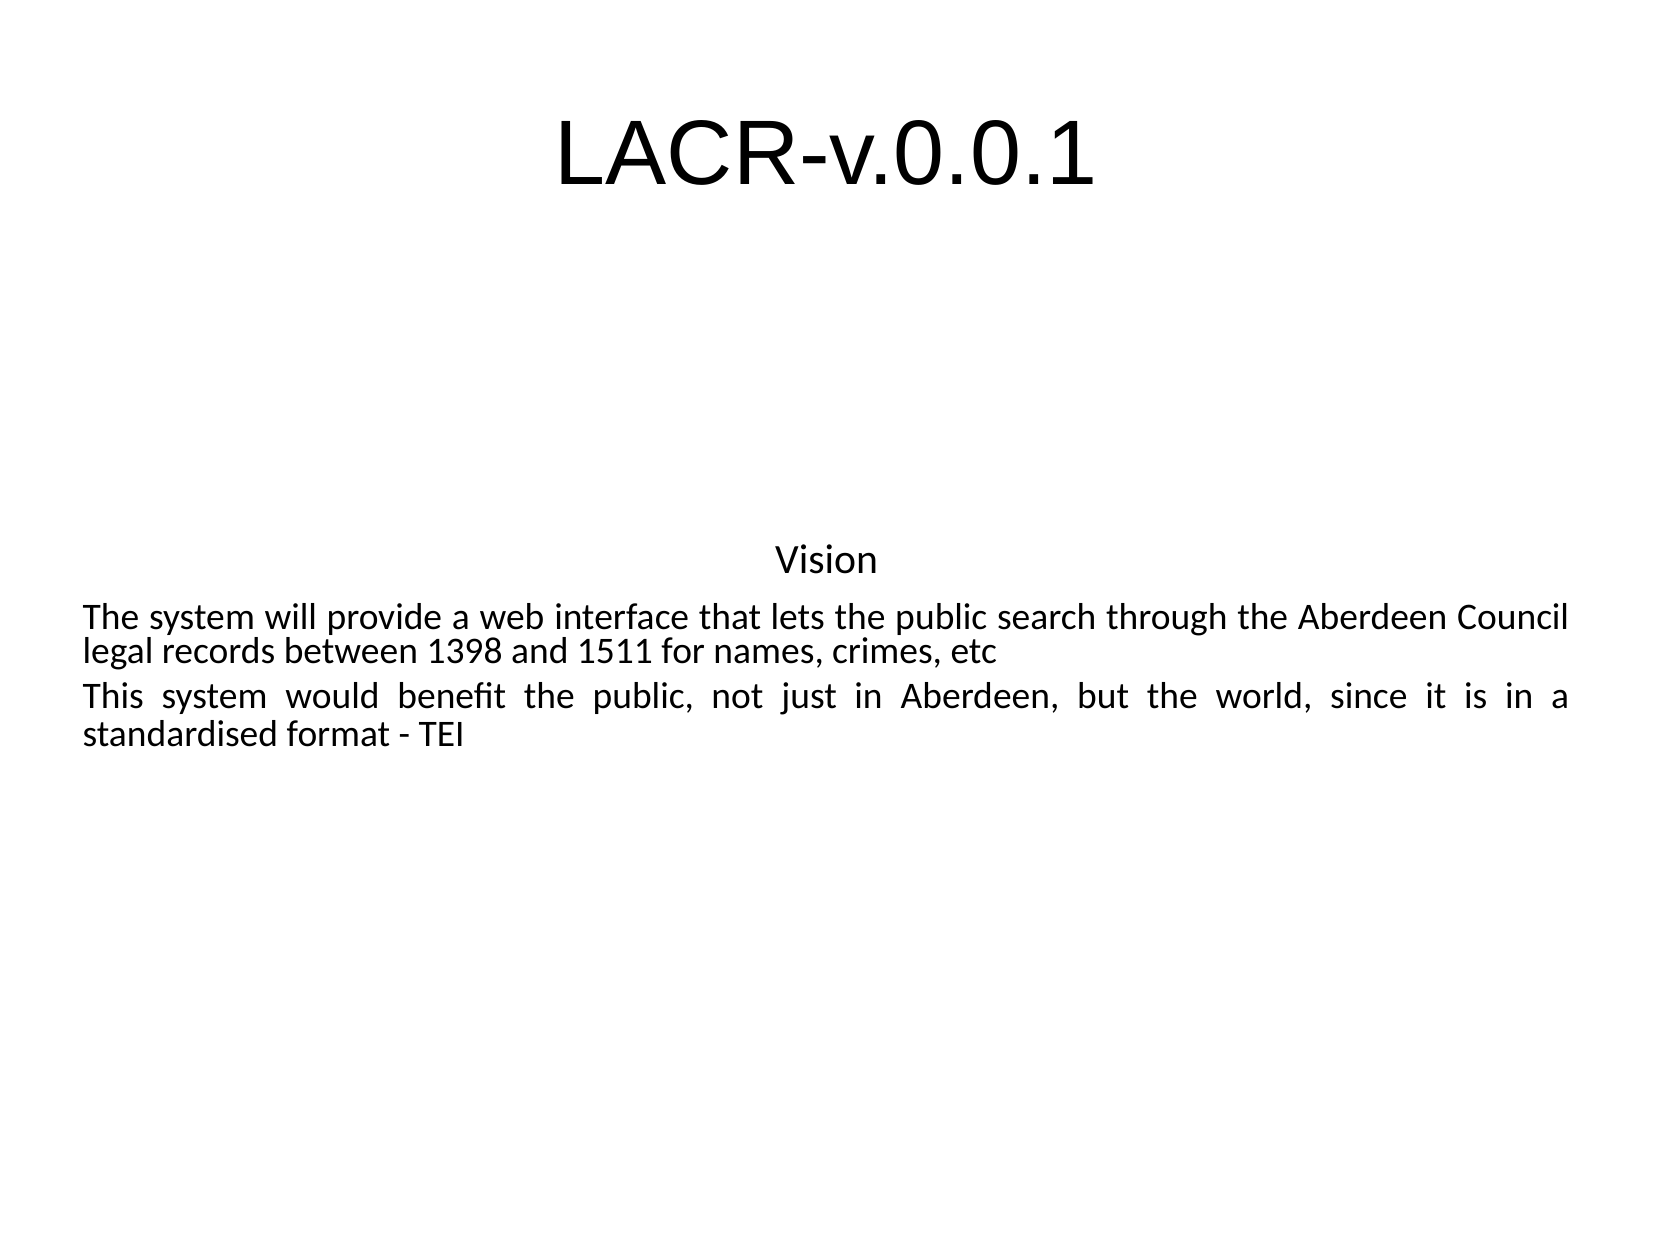

# LACR-v.0.0.1
Vision
The system will provide a web interface that lets the public search through the Aberdeen Council legal records between 1398 and 1511 for names, crimes, etc
This system would benefit the public, not just in Aberdeen, but the world, since it is in a standardised format - TEI